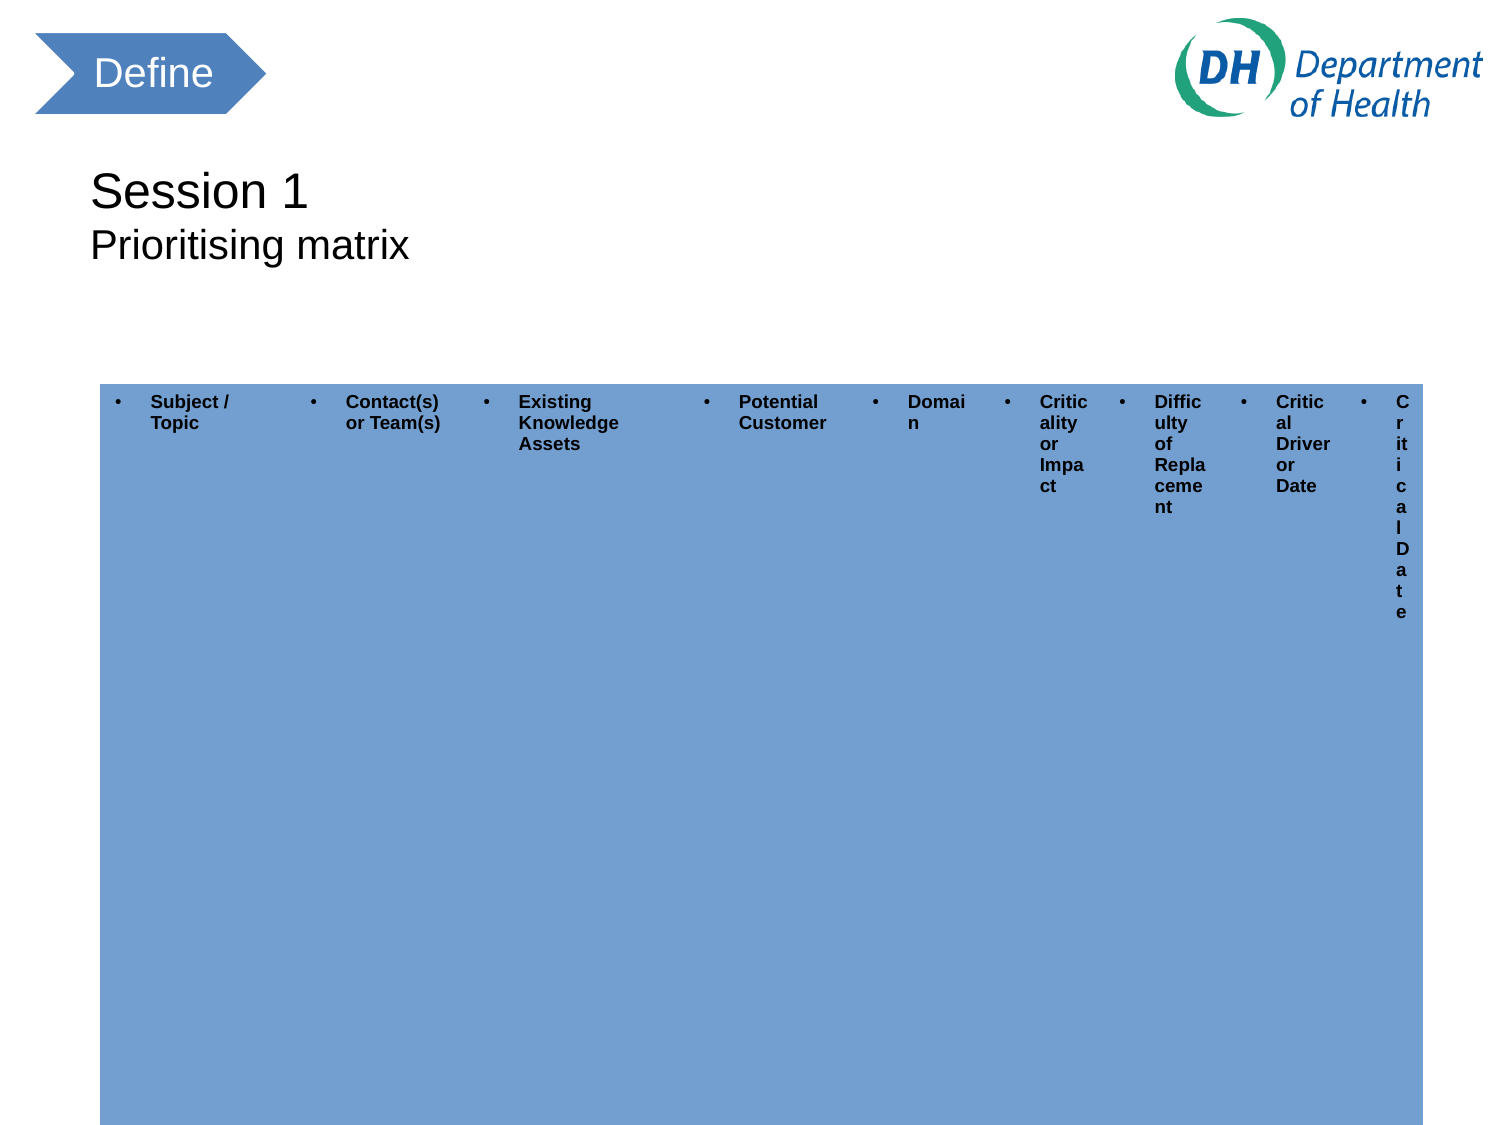

Define
# Session 1
Prioritising matrix
| Subject / Topic | Contact(s) or Team(s) | Existing Knowledge Assets | Potential Customer | Domain | Criticality or Impact | Difficulty of Replacement | Critical Driver or Date | Critical Date |
| --- | --- | --- | --- | --- | --- | --- | --- | --- |
| | | | | | | | | |
| | | | | | | | | |
| | | | | | | | | |
| | | | | | | | | |
| | | | | | | | | |
| | | | | | | | | |
| | | | | | | | | |
| | | | | | | | | |
| | | | | | | | | |
| | | | | | | | | |